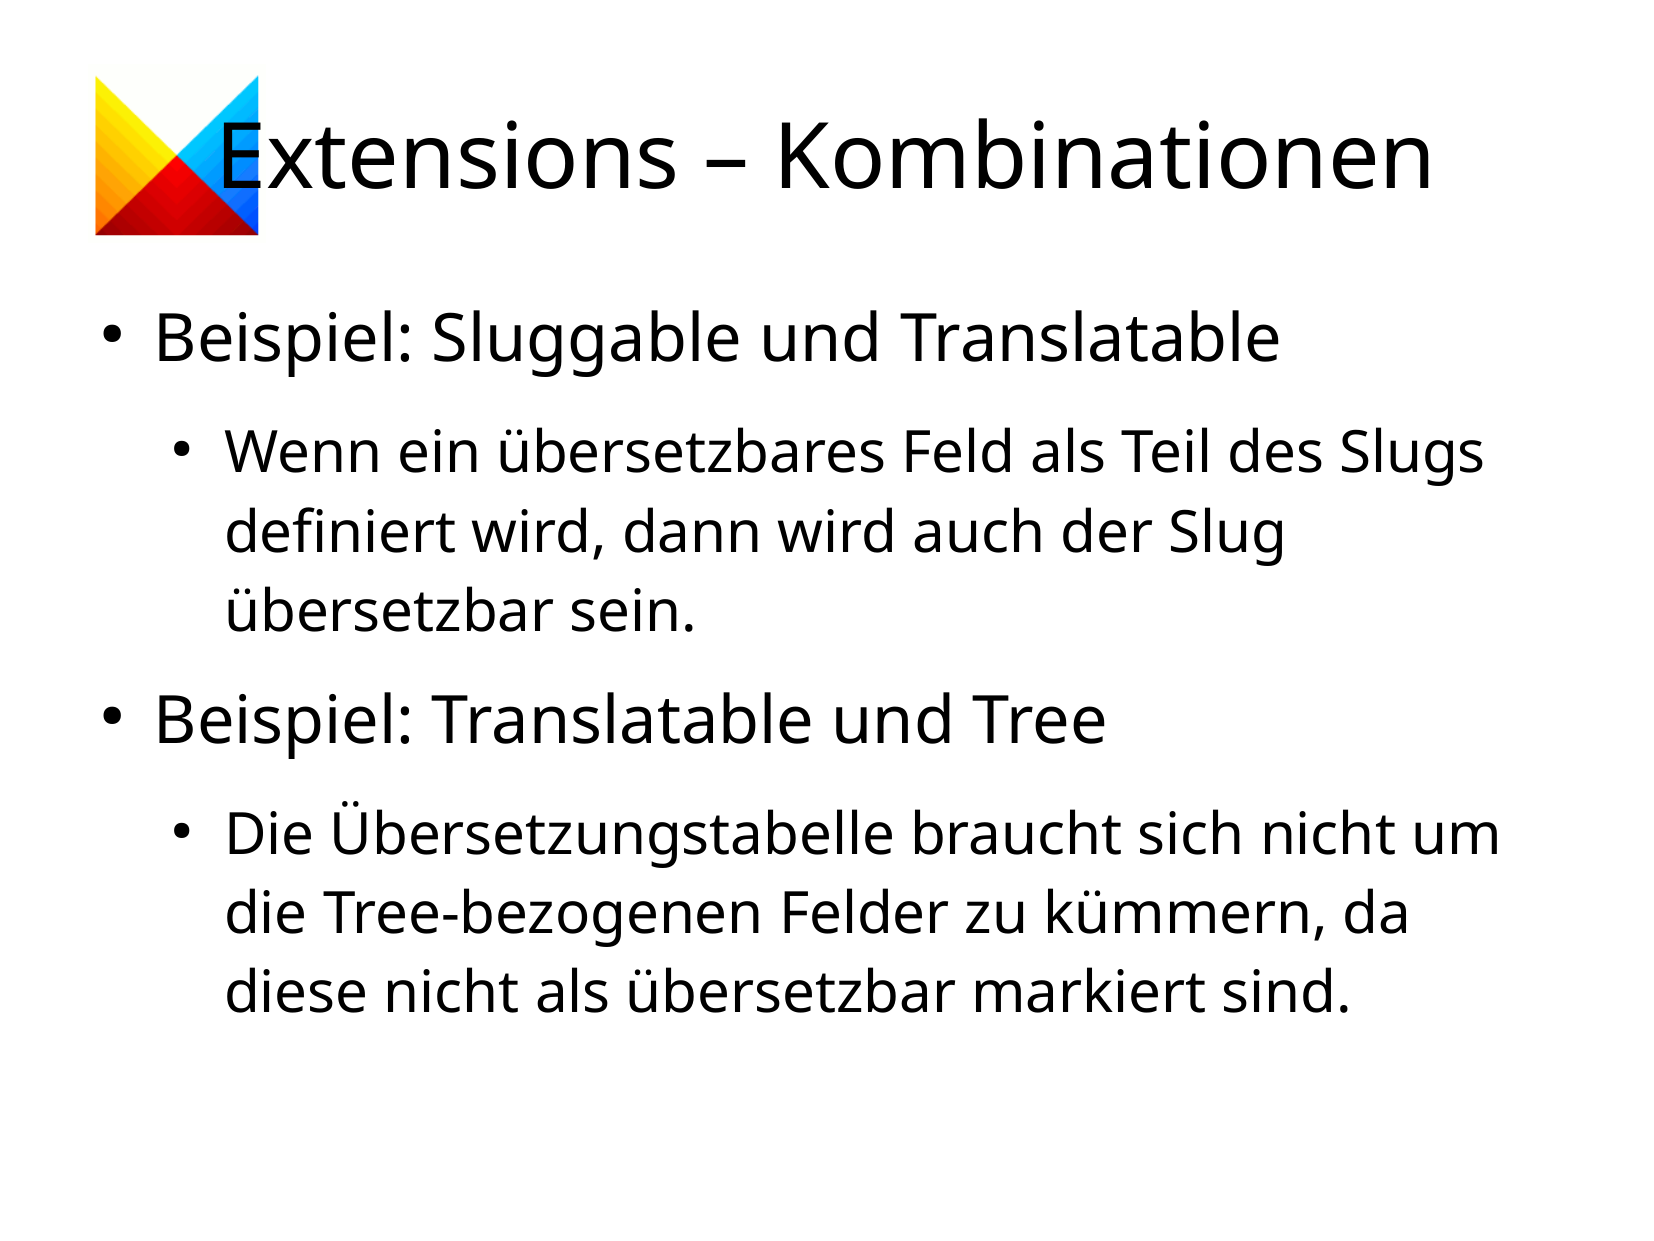

# Extensions – Kombinationen
Beispiel: Sluggable und Translatable
Wenn ein übersetzbares Feld als Teil des Slugs definiert wird, dann wird auch der Slug übersetzbar sein.
Beispiel: Translatable und Tree
Die Übersetzungstabelle braucht sich nicht um die Tree-bezogenen Felder zu kümmern, da diese nicht als übersetzbar markiert sind.